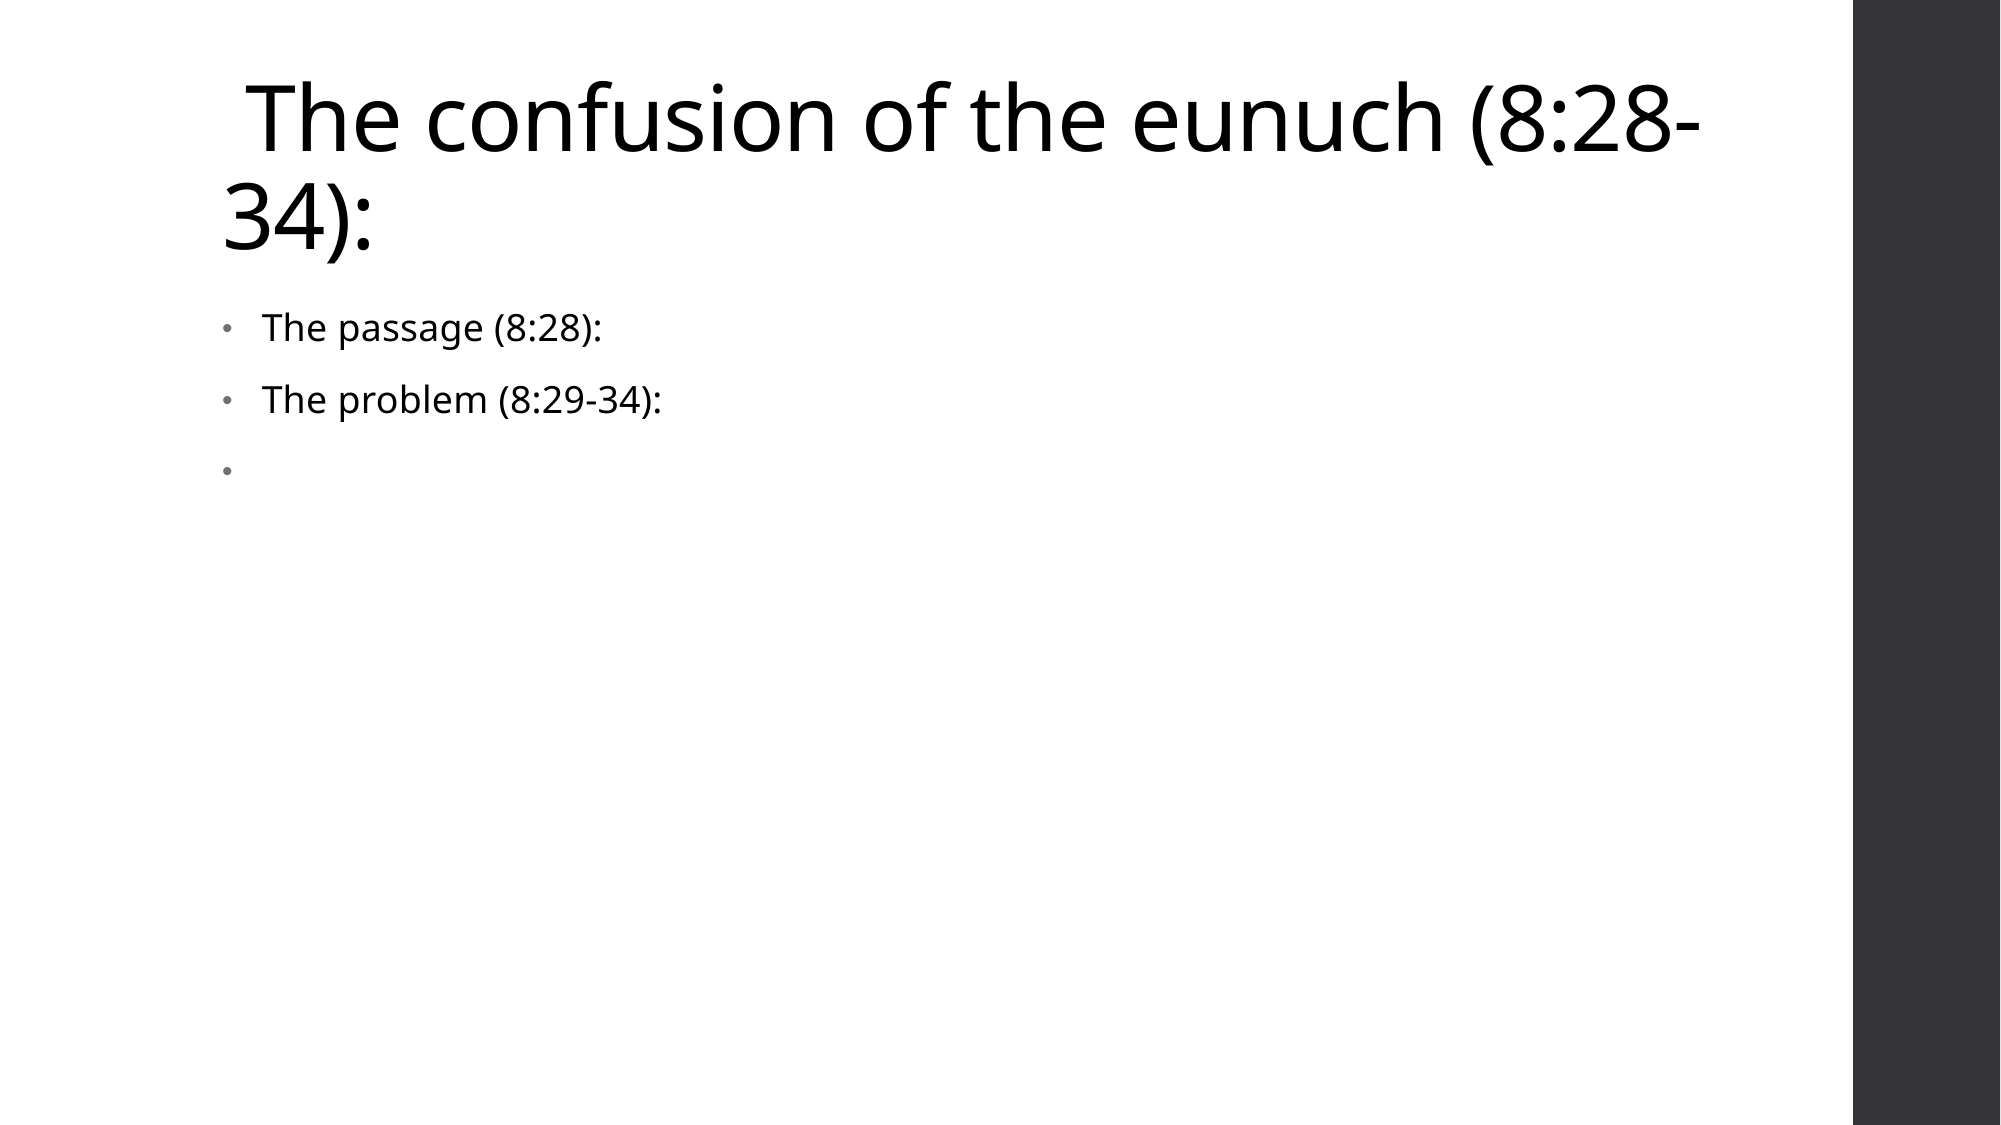

# The confusion of the eunuch (8:28-34):
 The passage (8:28):
 The problem (8:29-34):